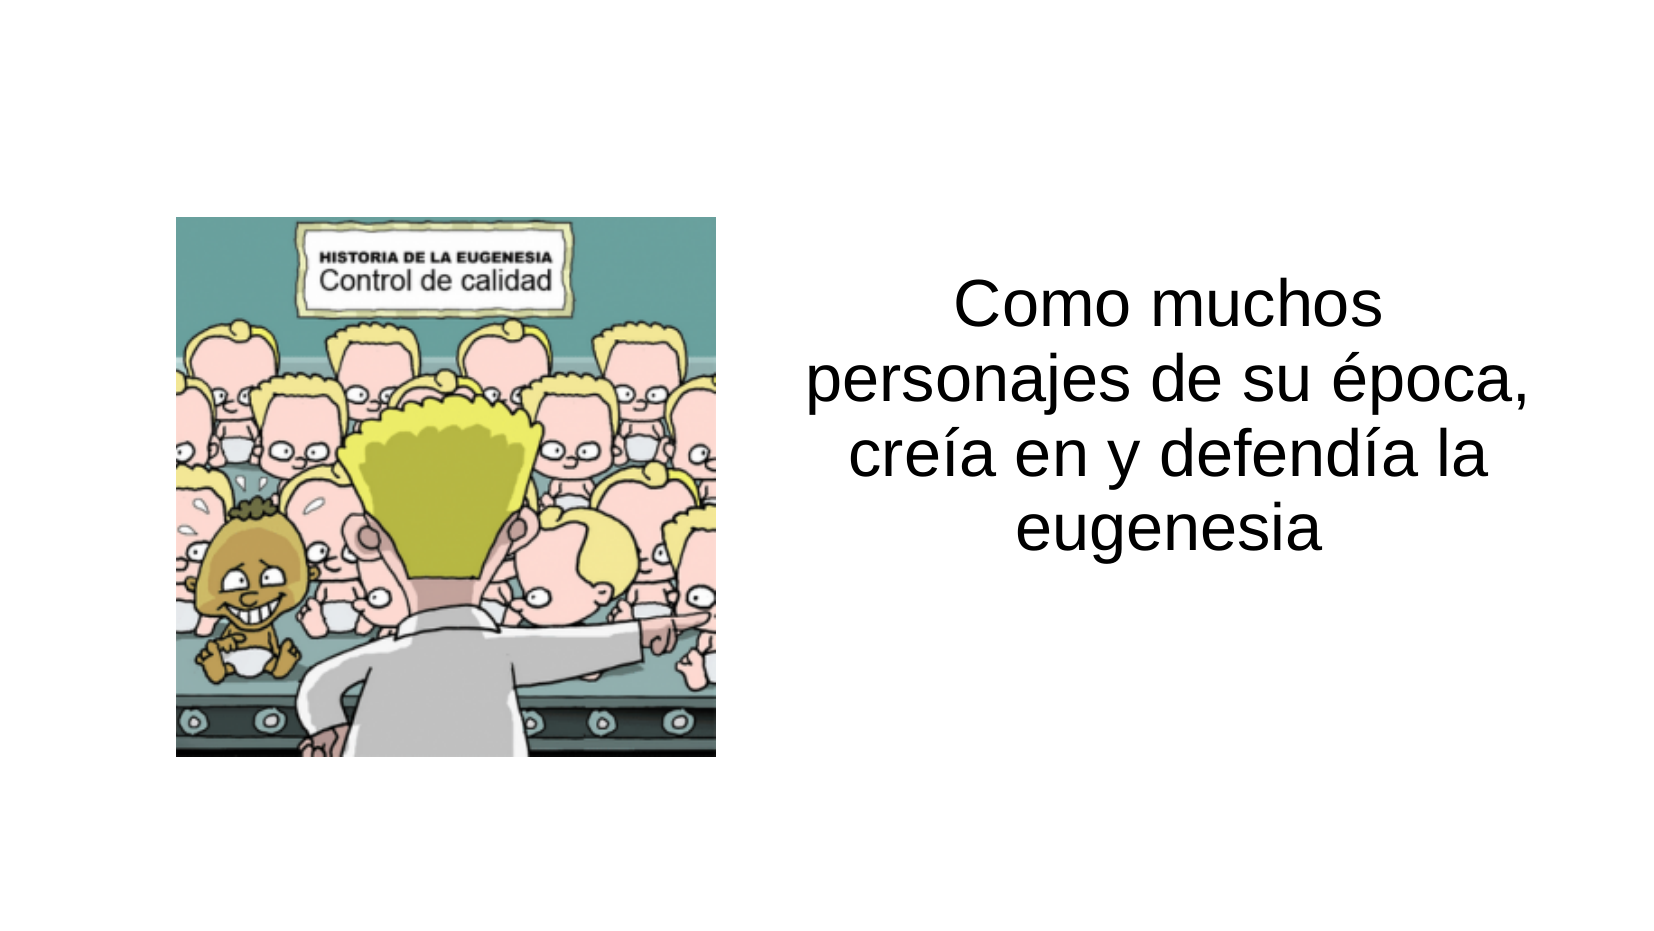

# Como muchos personajes de su época, creía en y defendía la eugenesia